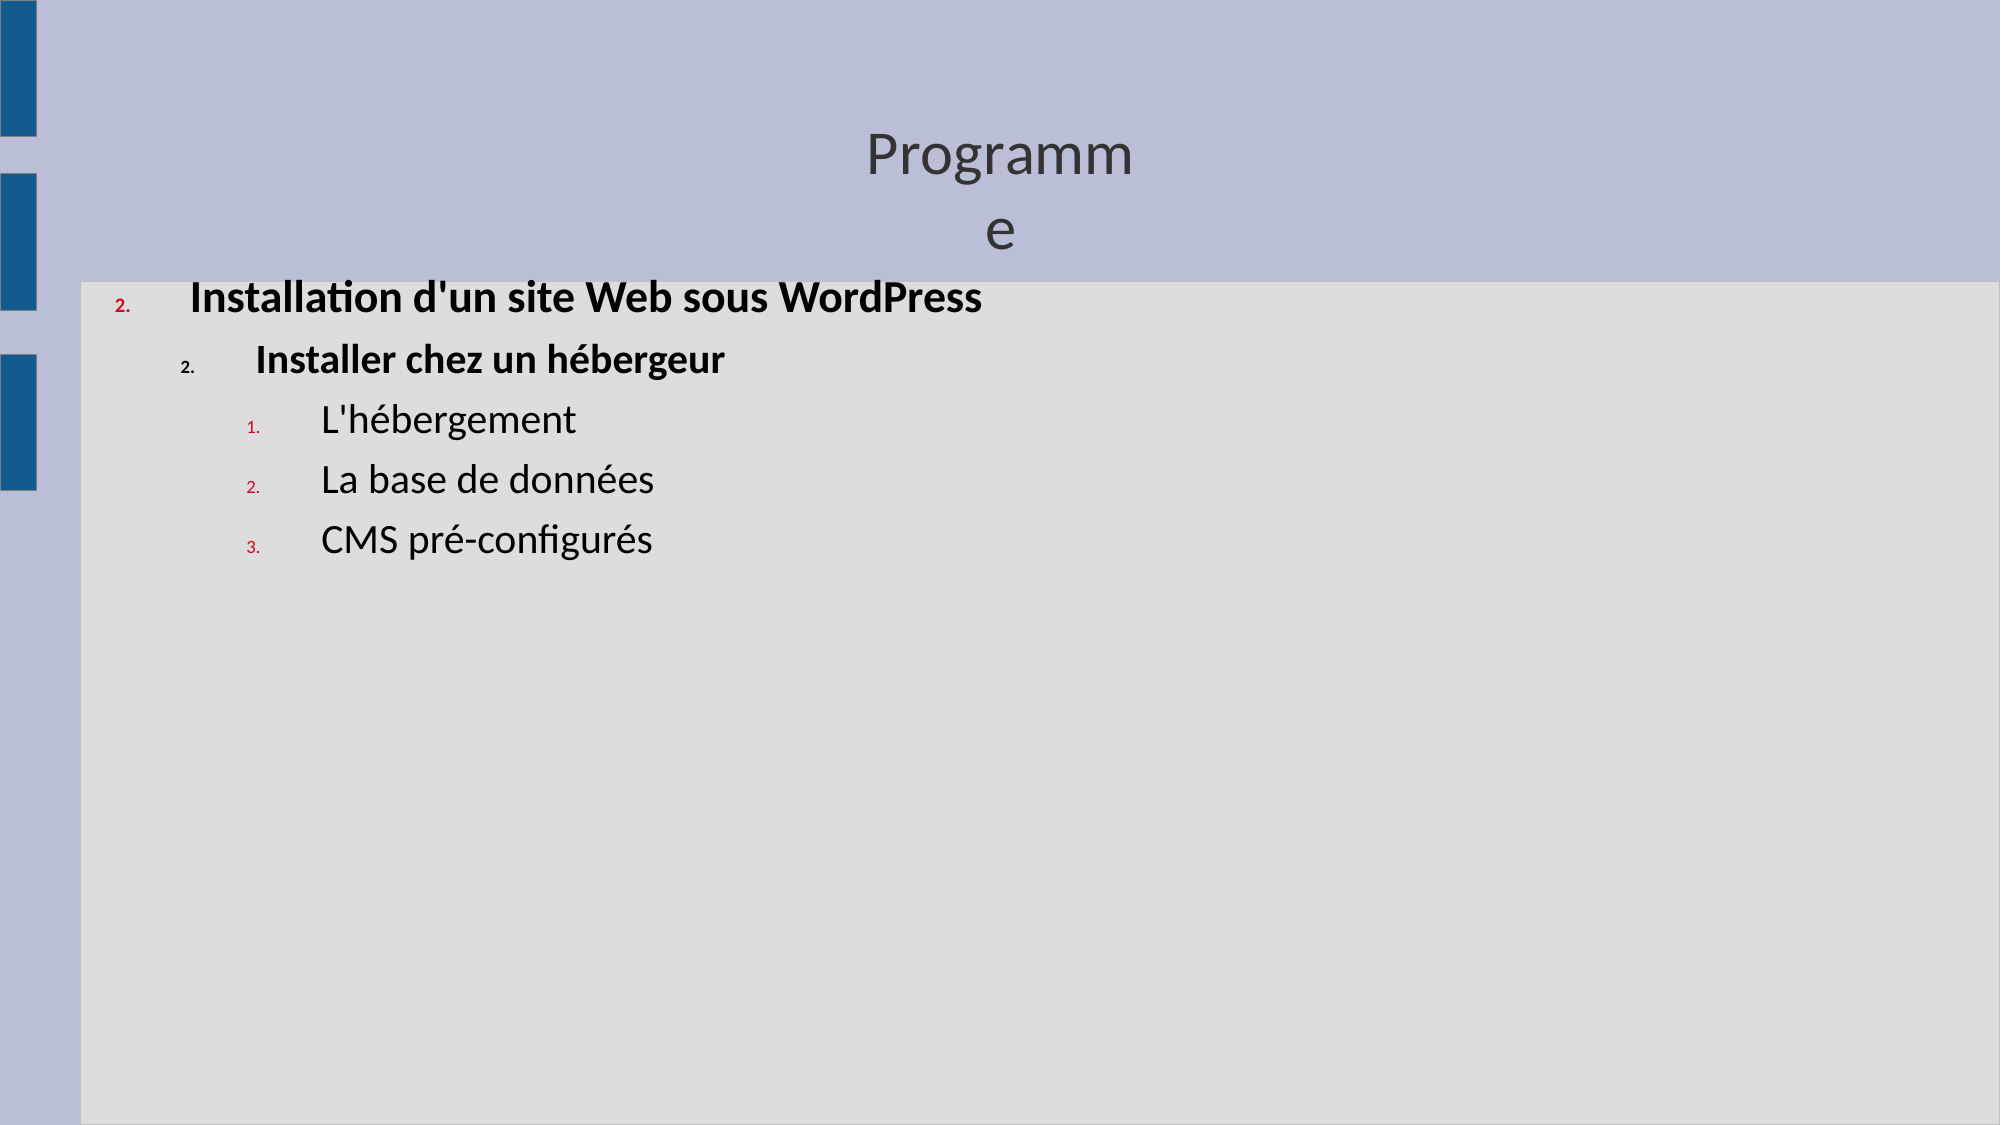

# Programme
Installation d'un site Web sous WordPress
Installer chez un hébergeur
L'hébergement
La base de données
CMS pré-configurés